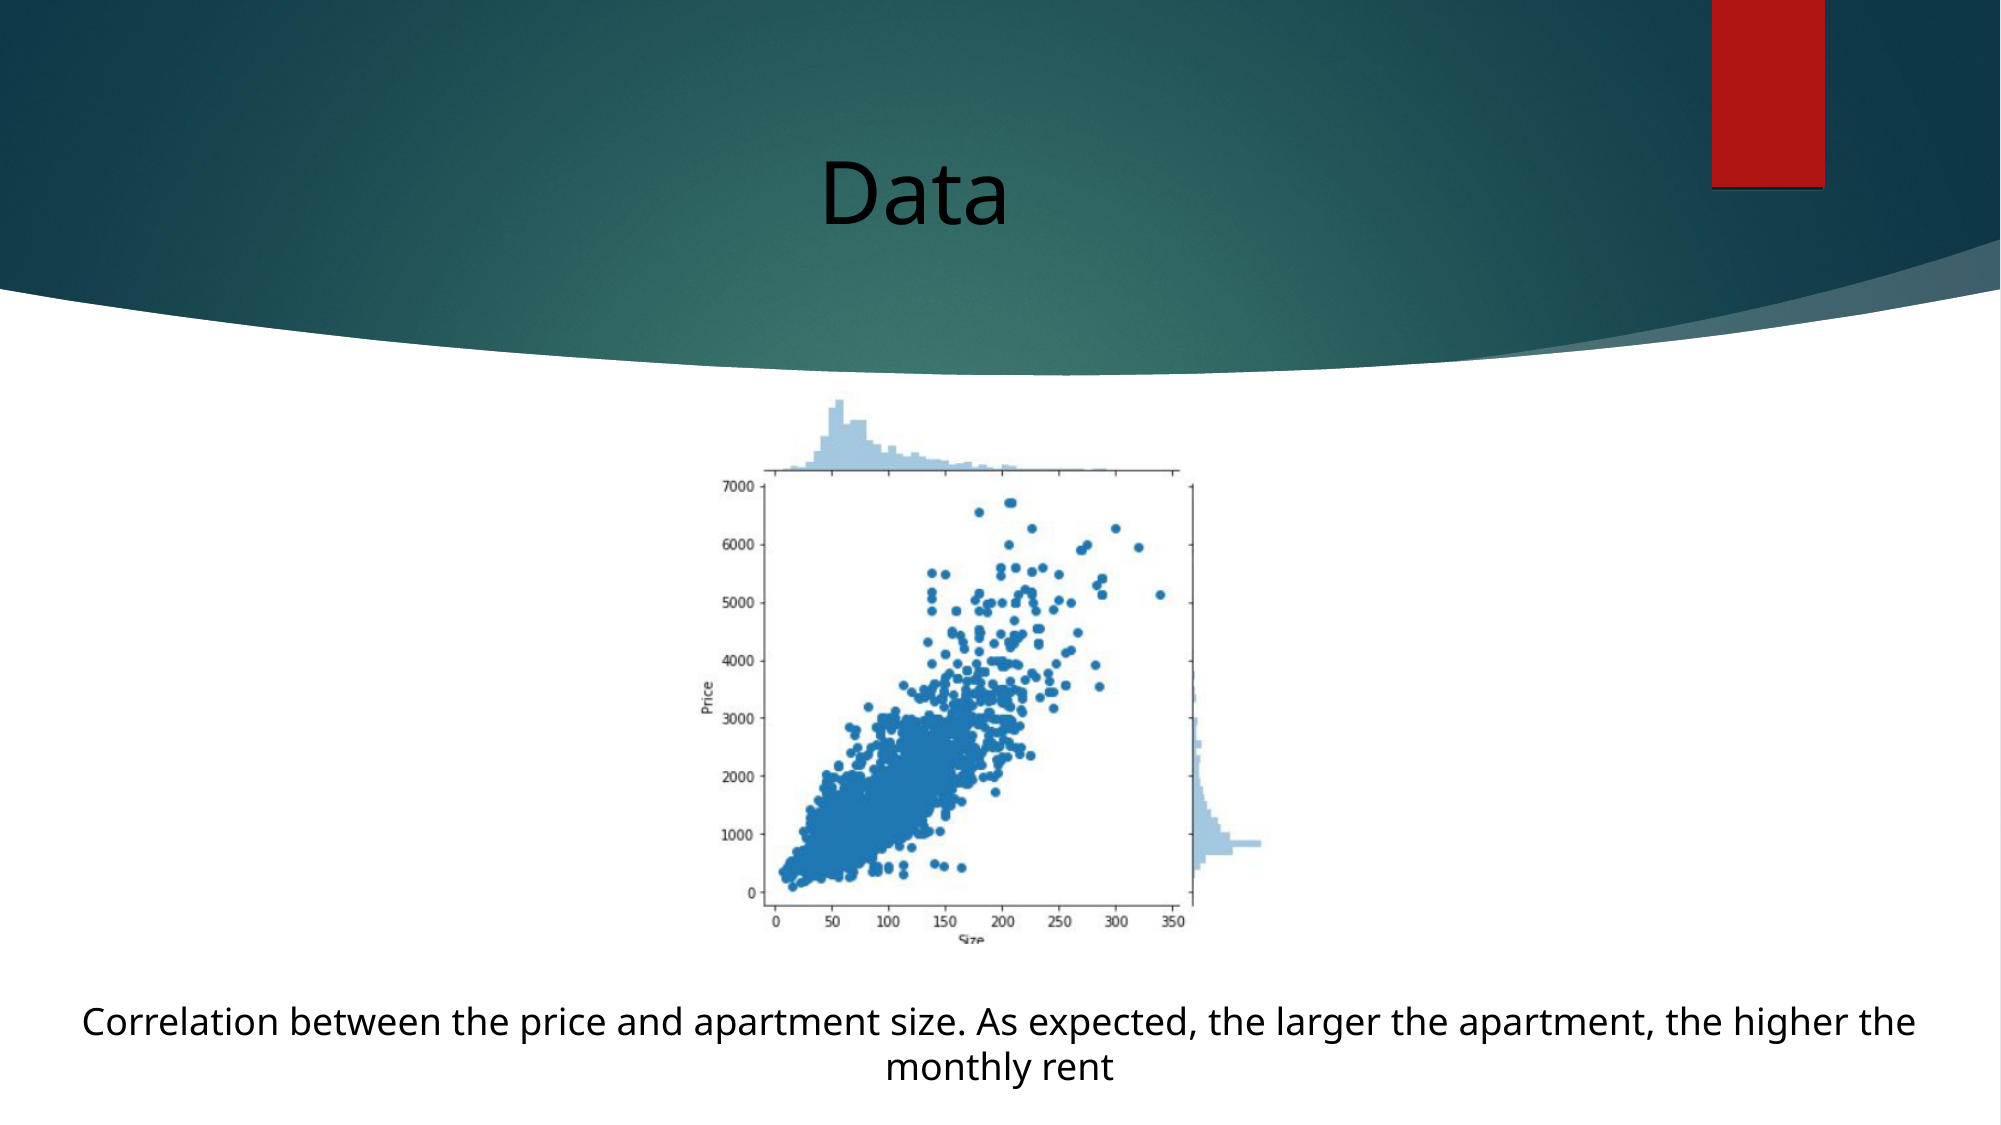

# Data
Correlation between the price and apartment size. As expected, the larger the apartment, the higher the monthly rent